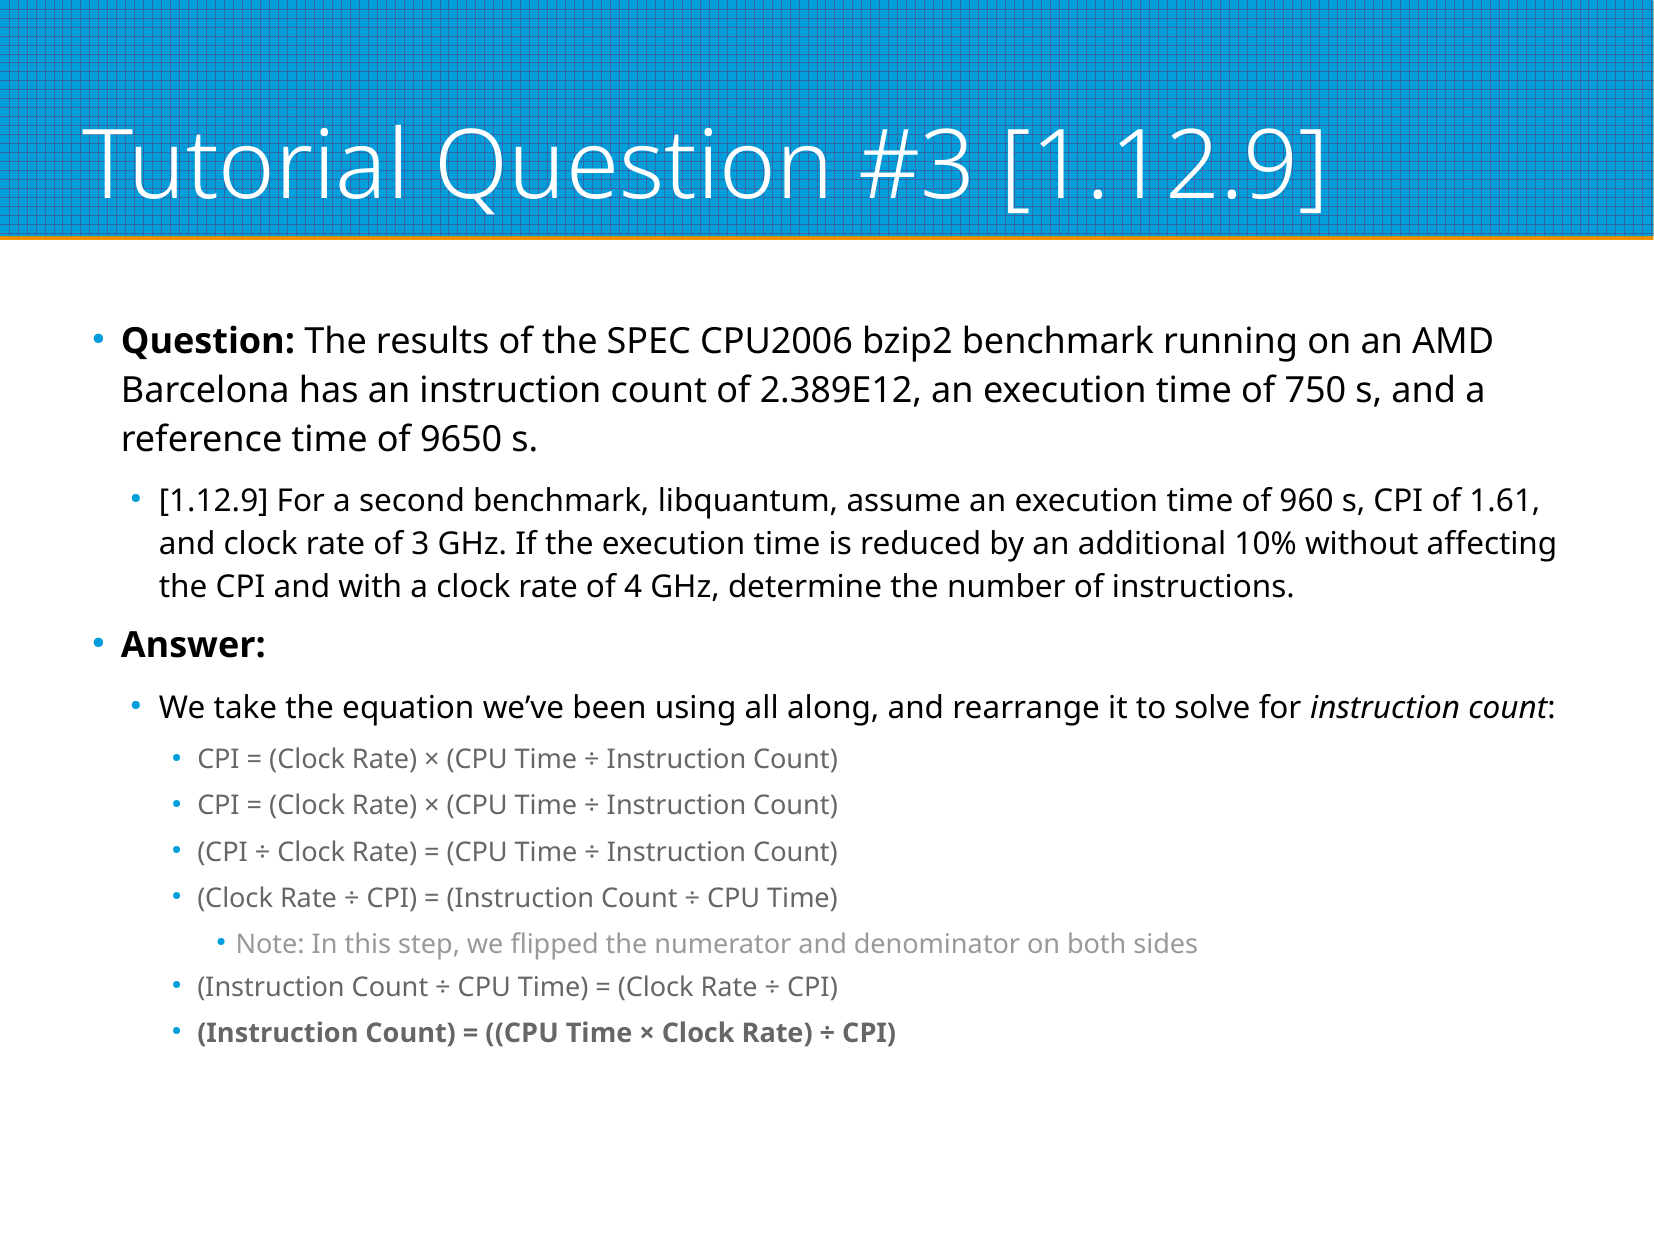

# Tutorial Question #3 [1.12.9]
Question: The results of the SPEC CPU2006 bzip2 benchmark running on an AMD Barcelona has an instruction count of 2.389E12, an execution time of 750 s, and a reference time of 9650 s.
[1.12.9] For a second benchmark, libquantum, assume an execution time of 960 s, CPI of 1.61, and clock rate of 3 GHz. If the execution time is reduced by an additional 10% without affecting the CPI and with a clock rate of 4 GHz, determine the number of instructions.
Answer:
We take the equation we’ve been using all along, and rearrange it to solve for instruction count:
CPI = (Clock Rate) × (CPU Time ÷ Instruction Count)
CPI = (Clock Rate) × (CPU Time ÷ Instruction Count)
(CPI ÷ Clock Rate) = (CPU Time ÷ Instruction Count)
(Clock Rate ÷ CPI) = (Instruction Count ÷ CPU Time)
Note: In this step, we flipped the numerator and denominator on both sides
(Instruction Count ÷ CPU Time) = (Clock Rate ÷ CPI)
(Instruction Count) = ((CPU Time × Clock Rate) ÷ CPI)